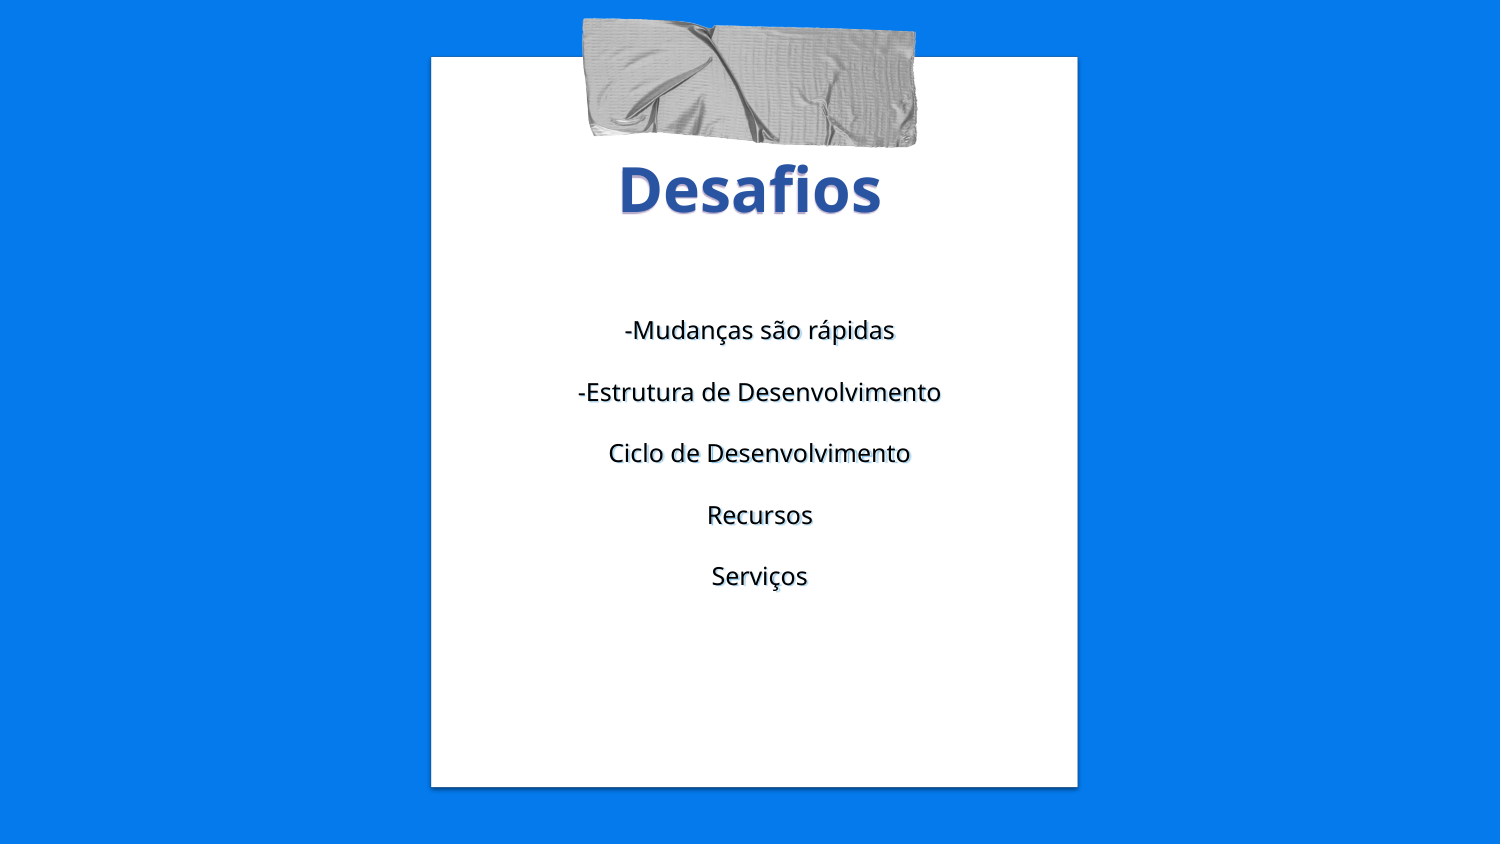

Desafios
# -Mudanças são rápidas
-Estrutura de Desenvolvimento
Ciclo de Desenvolvimento
Recursos
Serviços